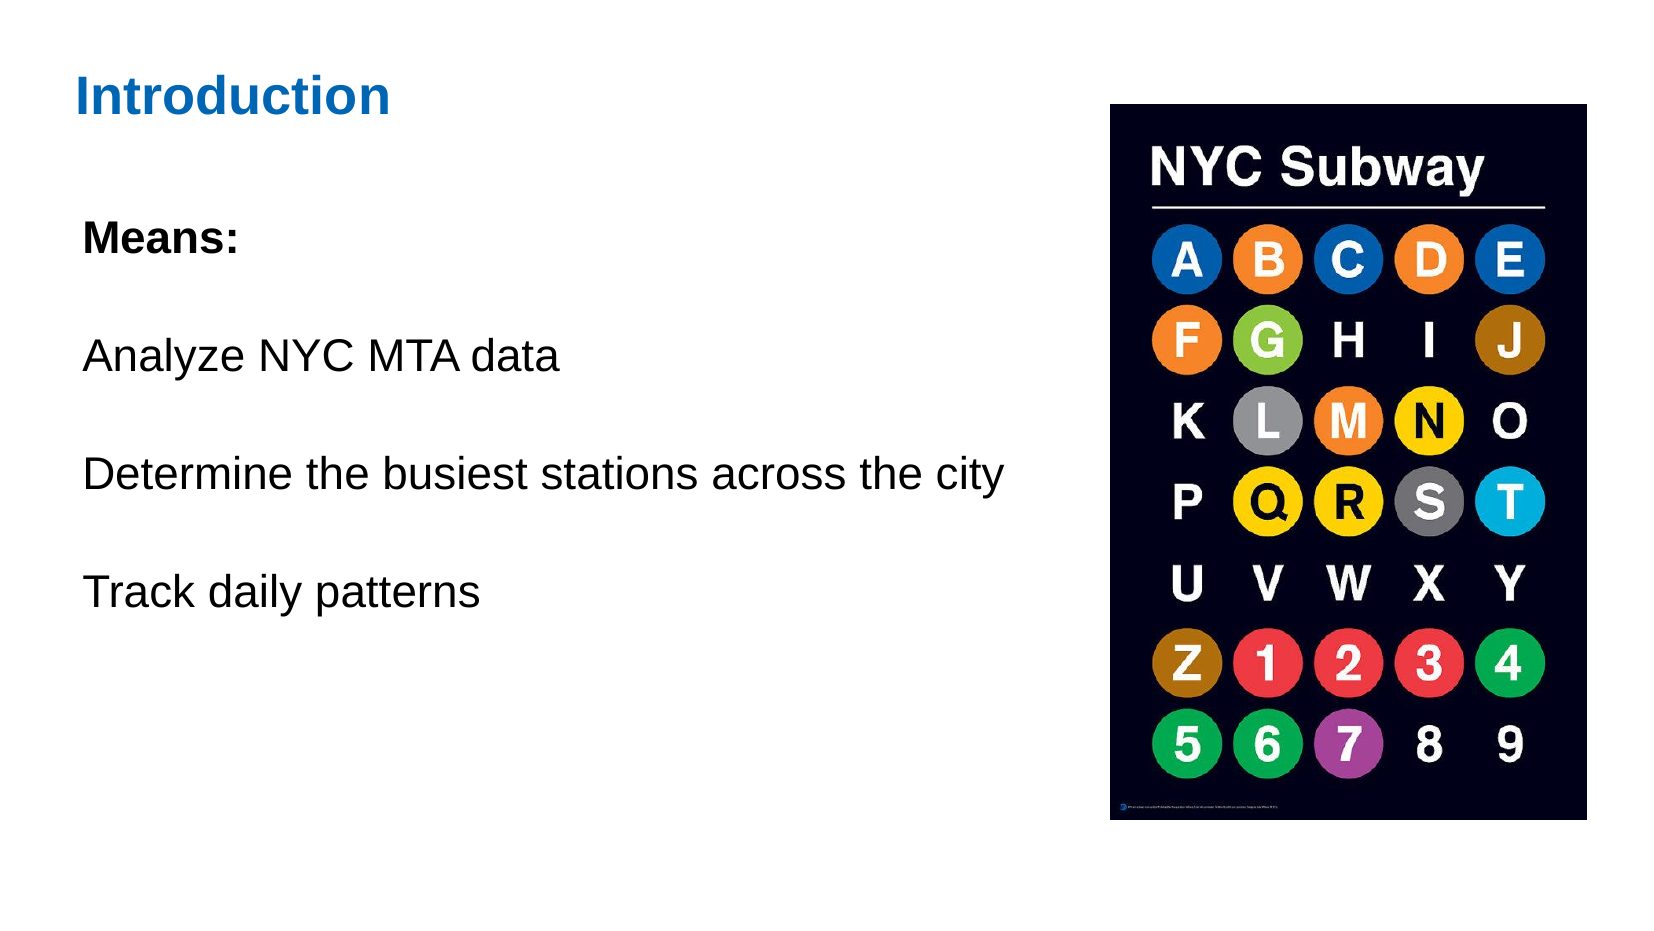

# Introduction
Means:
Analyze NYC MTA data
Determine the busiest stations across the city
Track daily patterns